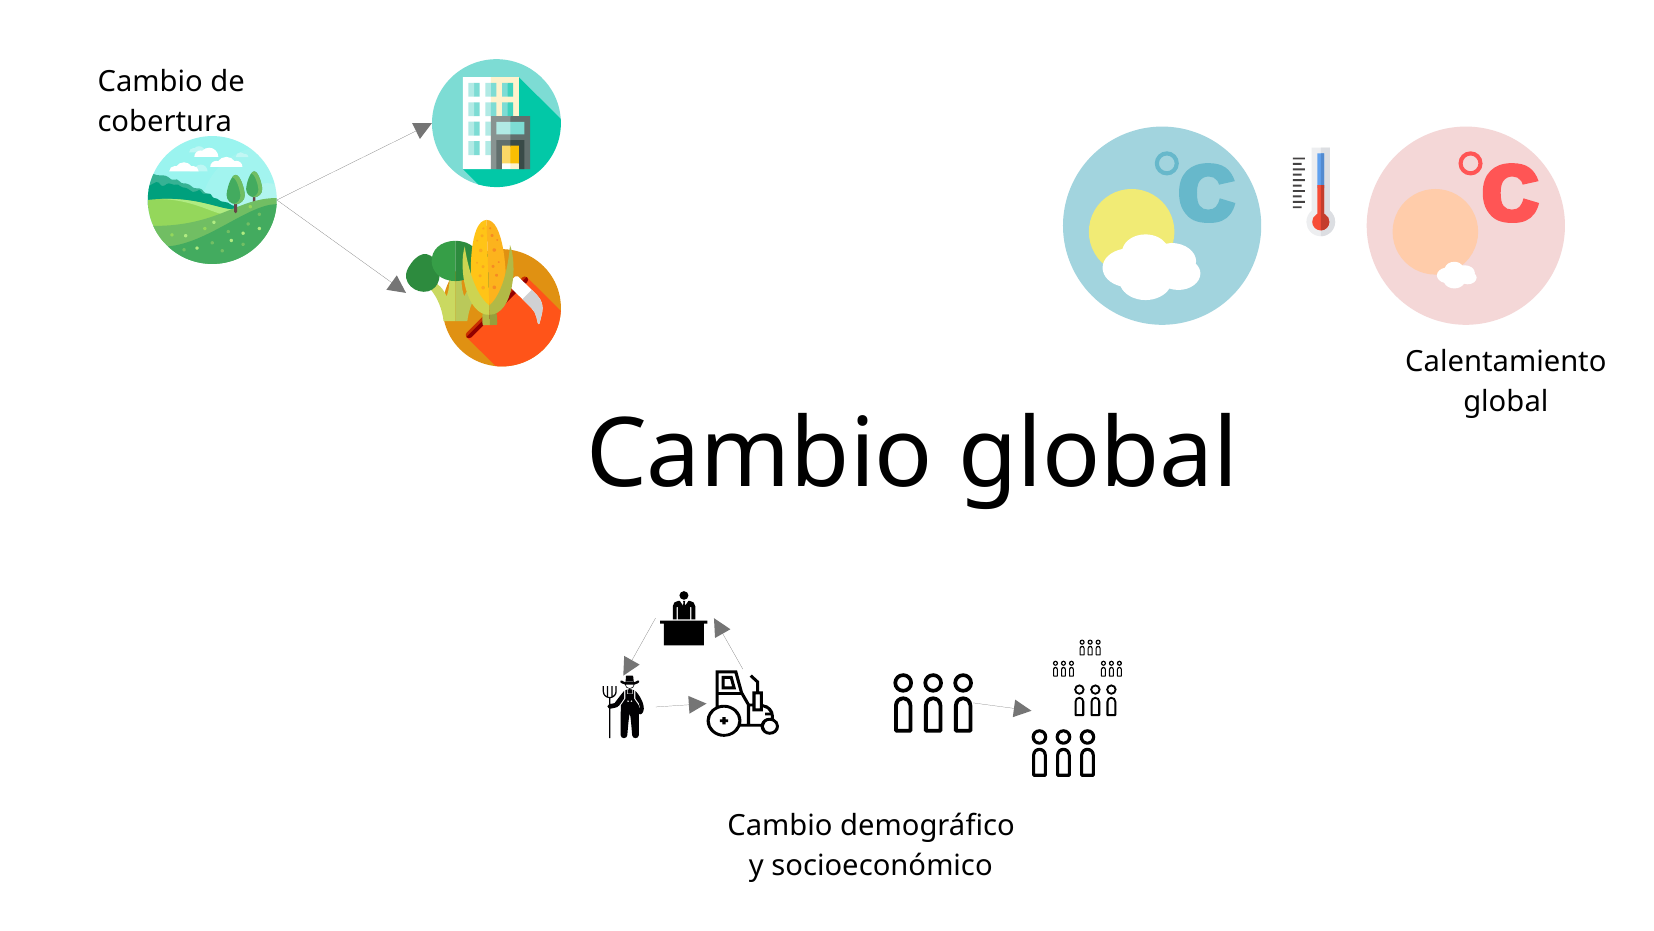

Cambio de cobertura
Calentamiento global
# Cambio global
Cambio demográfico y socioeconómico